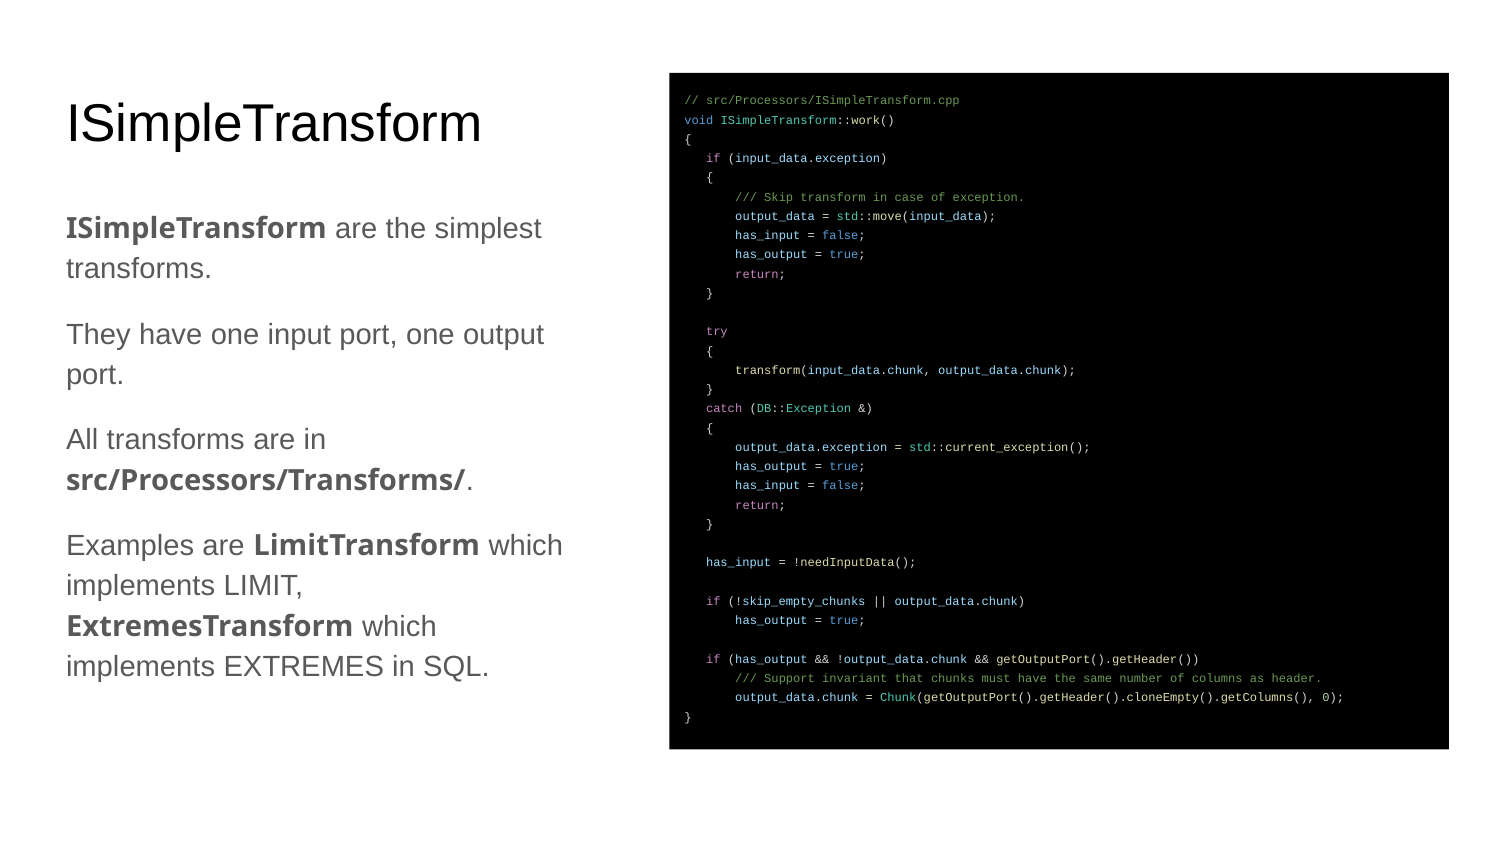

# ISimpleTransform
// src/Processors/ISimpleTransform.cpp
void ISimpleTransform::work()
{
 if (input_data.exception)
 {
 /// Skip transform in case of exception.
 output_data = std::move(input_data);
 has_input = false;
 has_output = true;
 return;
 }
 try
 {
 transform(input_data.chunk, output_data.chunk);
 }
 catch (DB::Exception &)
 {
 output_data.exception = std::current_exception();
 has_output = true;
 has_input = false;
 return;
 }
 has_input = !needInputData();
 if (!skip_empty_chunks || output_data.chunk)
 has_output = true;
 if (has_output && !output_data.chunk && getOutputPort().getHeader())
 /// Support invariant that chunks must have the same number of columns as header.
 output_data.chunk = Chunk(getOutputPort().getHeader().cloneEmpty().getColumns(), 0);
}
ISimpleTransform are the simplest transforms.
They have one input port, one output port.
All transforms are in src/Processors/Transforms/.
Examples are LimitTransform which implements LIMIT, ExtremesTransform which implements EXTREMES in SQL.